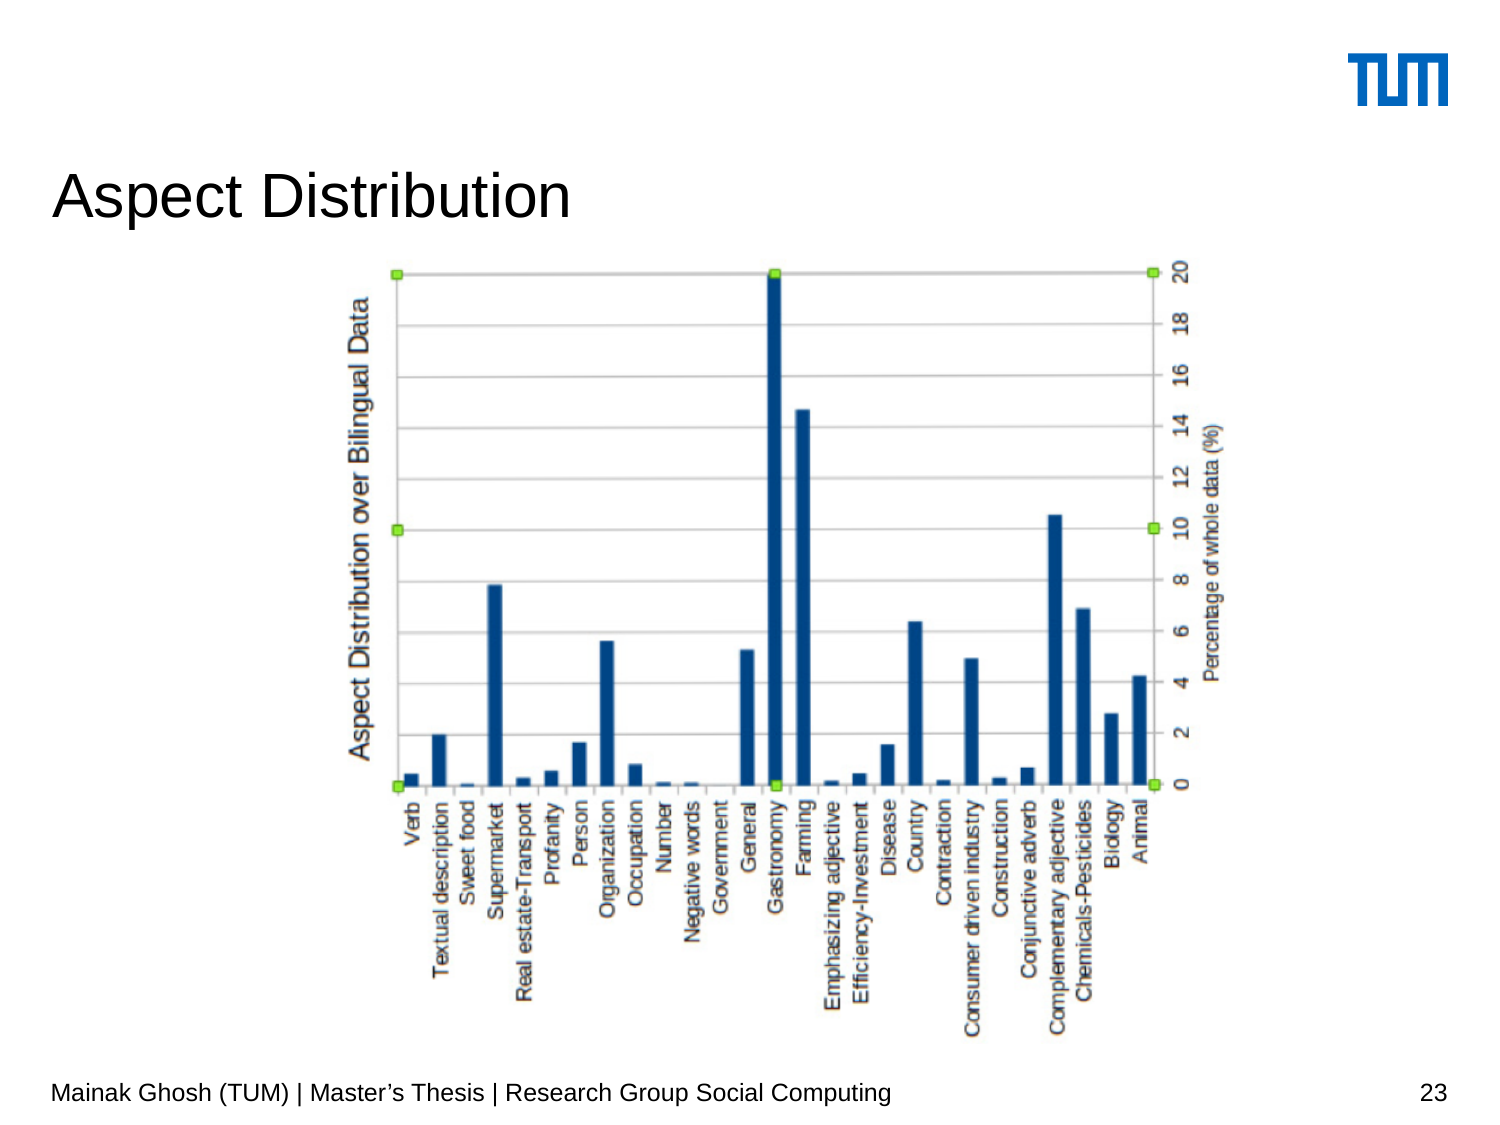

# Aspect Distribution
Mainak Ghosh (TUM) | Master’s Thesis | Research Group Social Computing